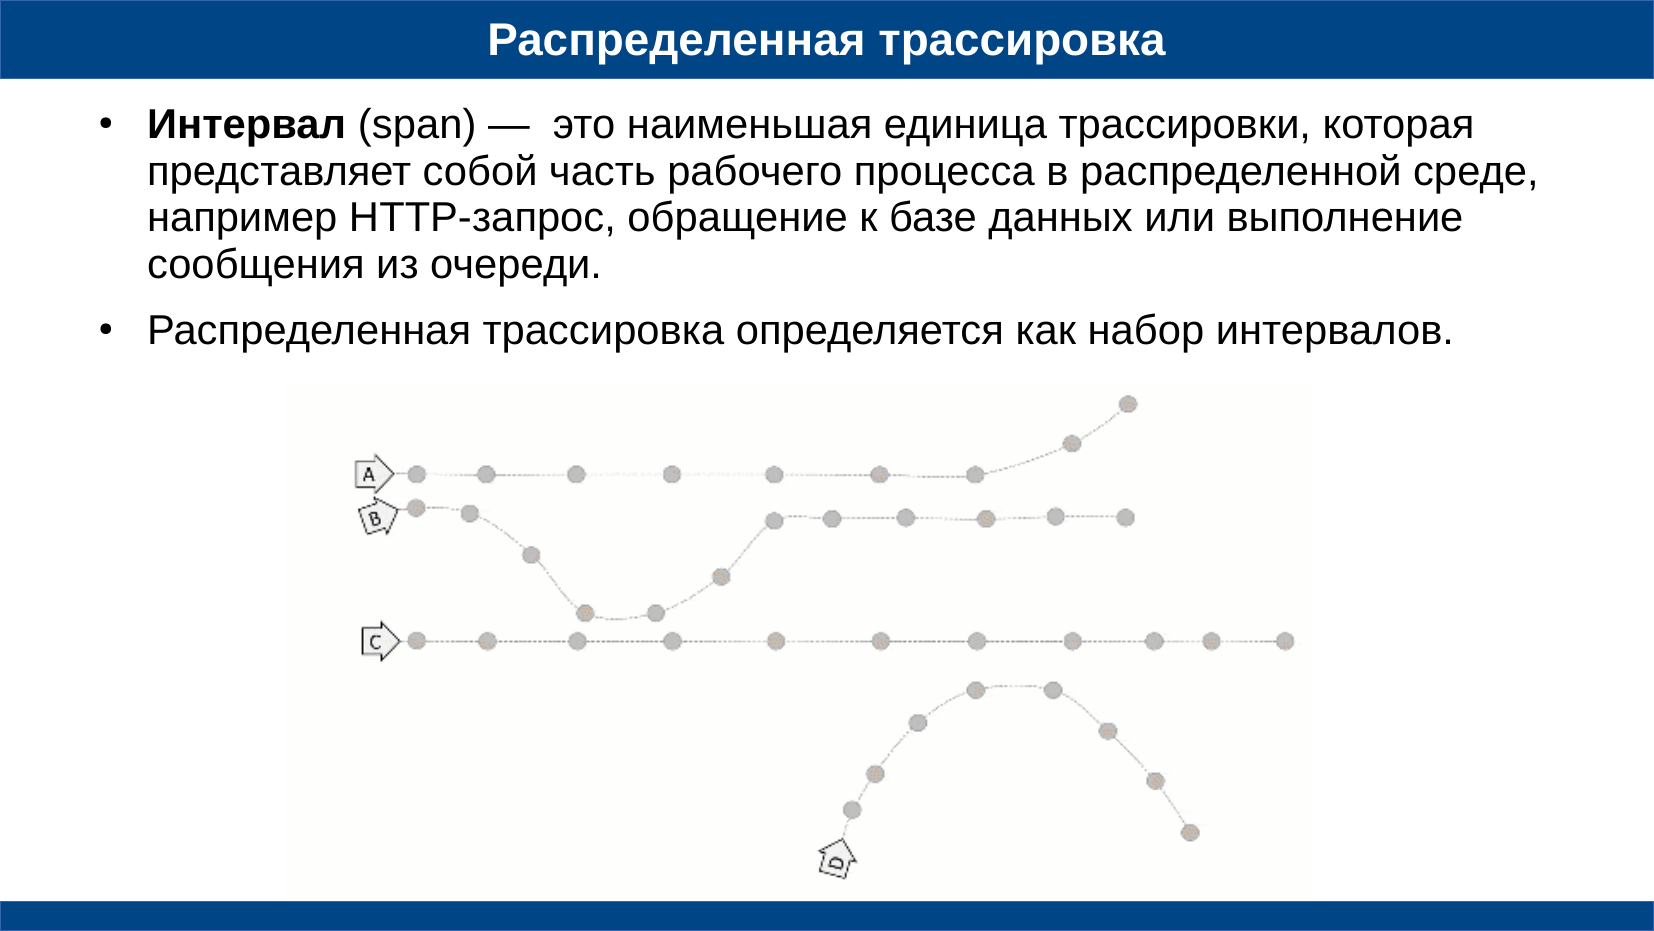

# Распределенная трассировка
Интервал (span) — это наименьшая единица трассировки, которая представляет собой часть рабочего процесса в распределенной среде, например HTTP-запрос, обращение к базе данных или выполнение сообщения из очереди.
Распределенная трассировка определяется как набор интервалов.